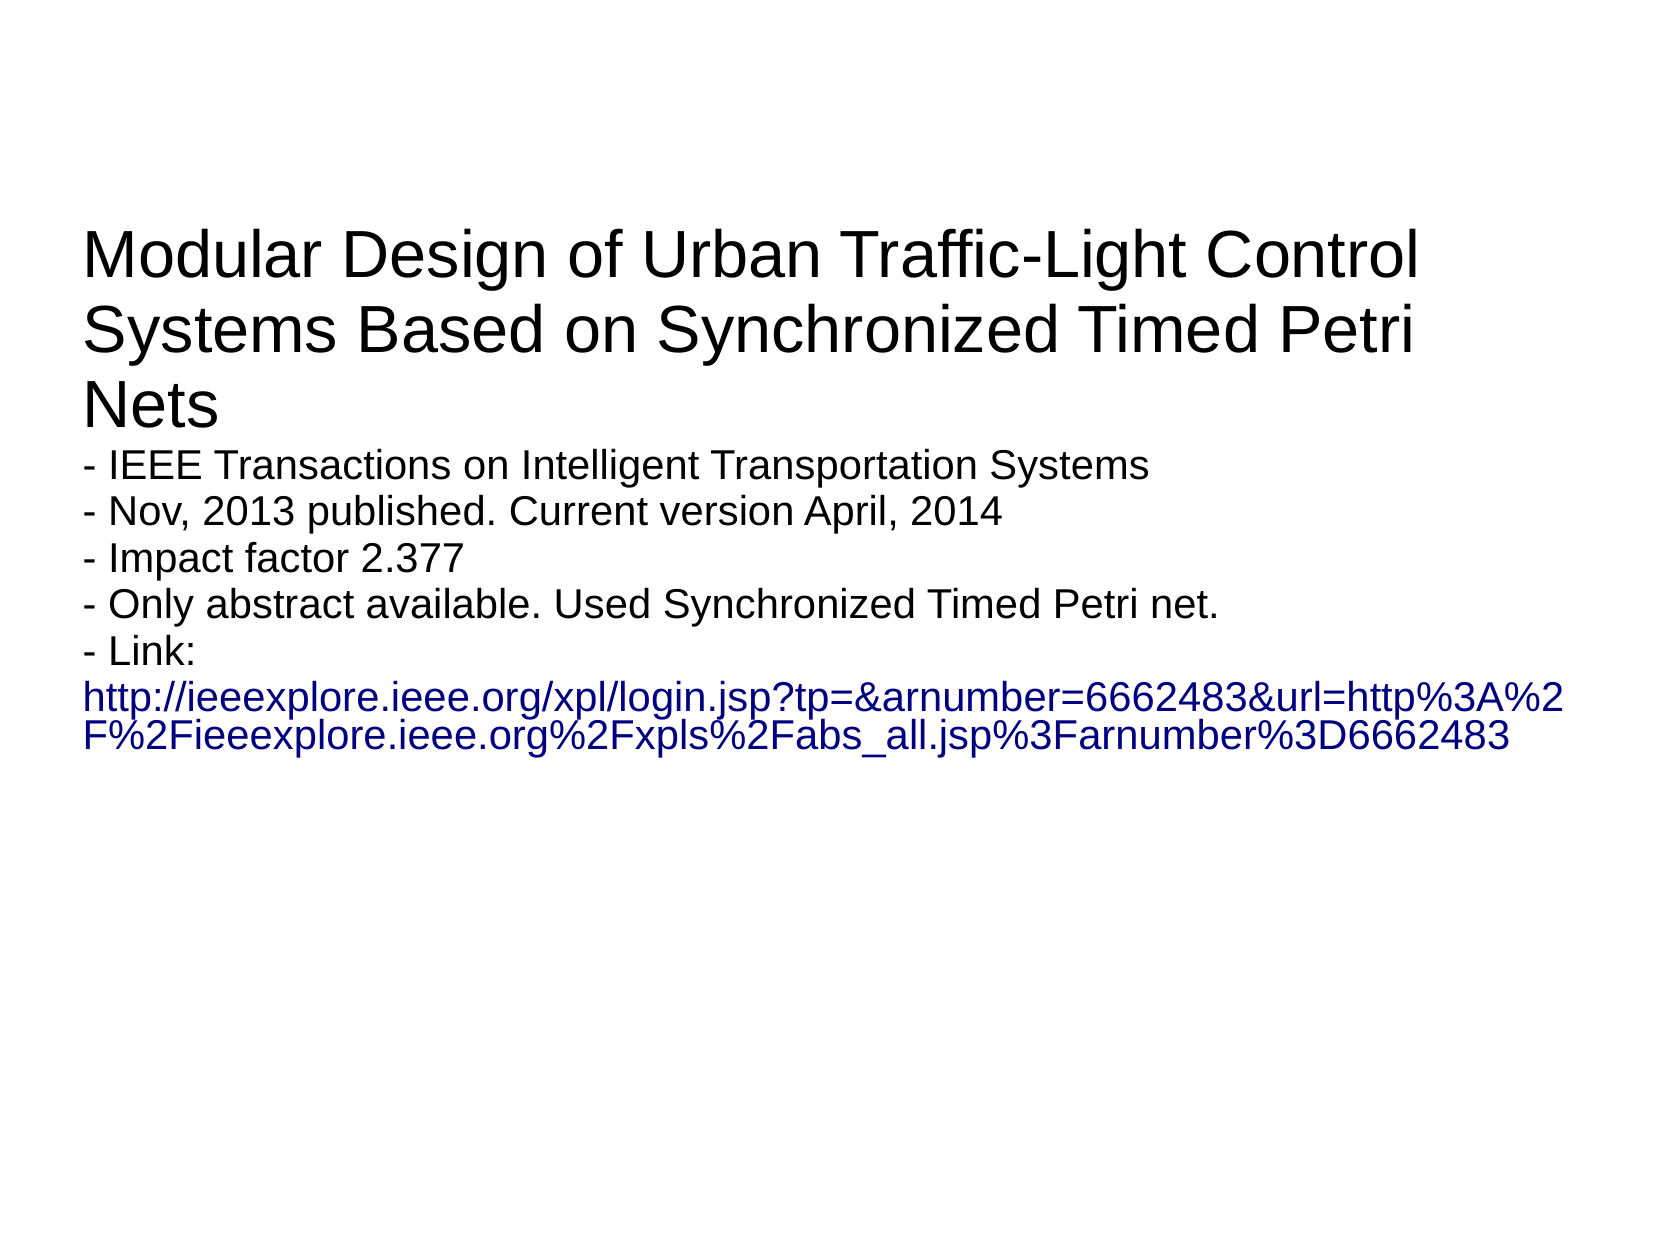

# Modular Design of Urban Traffic-Light Control Systems Based on Synchronized Timed Petri Nets
- IEEE Transactions on Intelligent Transportation Systems
- Nov, 2013 published. Current version April, 2014
- Impact factor 2.377
- Only abstract available. Used Synchronized Timed Petri net.
- Link: http://ieeexplore.ieee.org/xpl/login.jsp?tp=&arnumber=6662483&url=http%3A%2F%2Fieeexplore.ieee.org%2Fxpls%2Fabs_all.jsp%3Farnumber%3D6662483